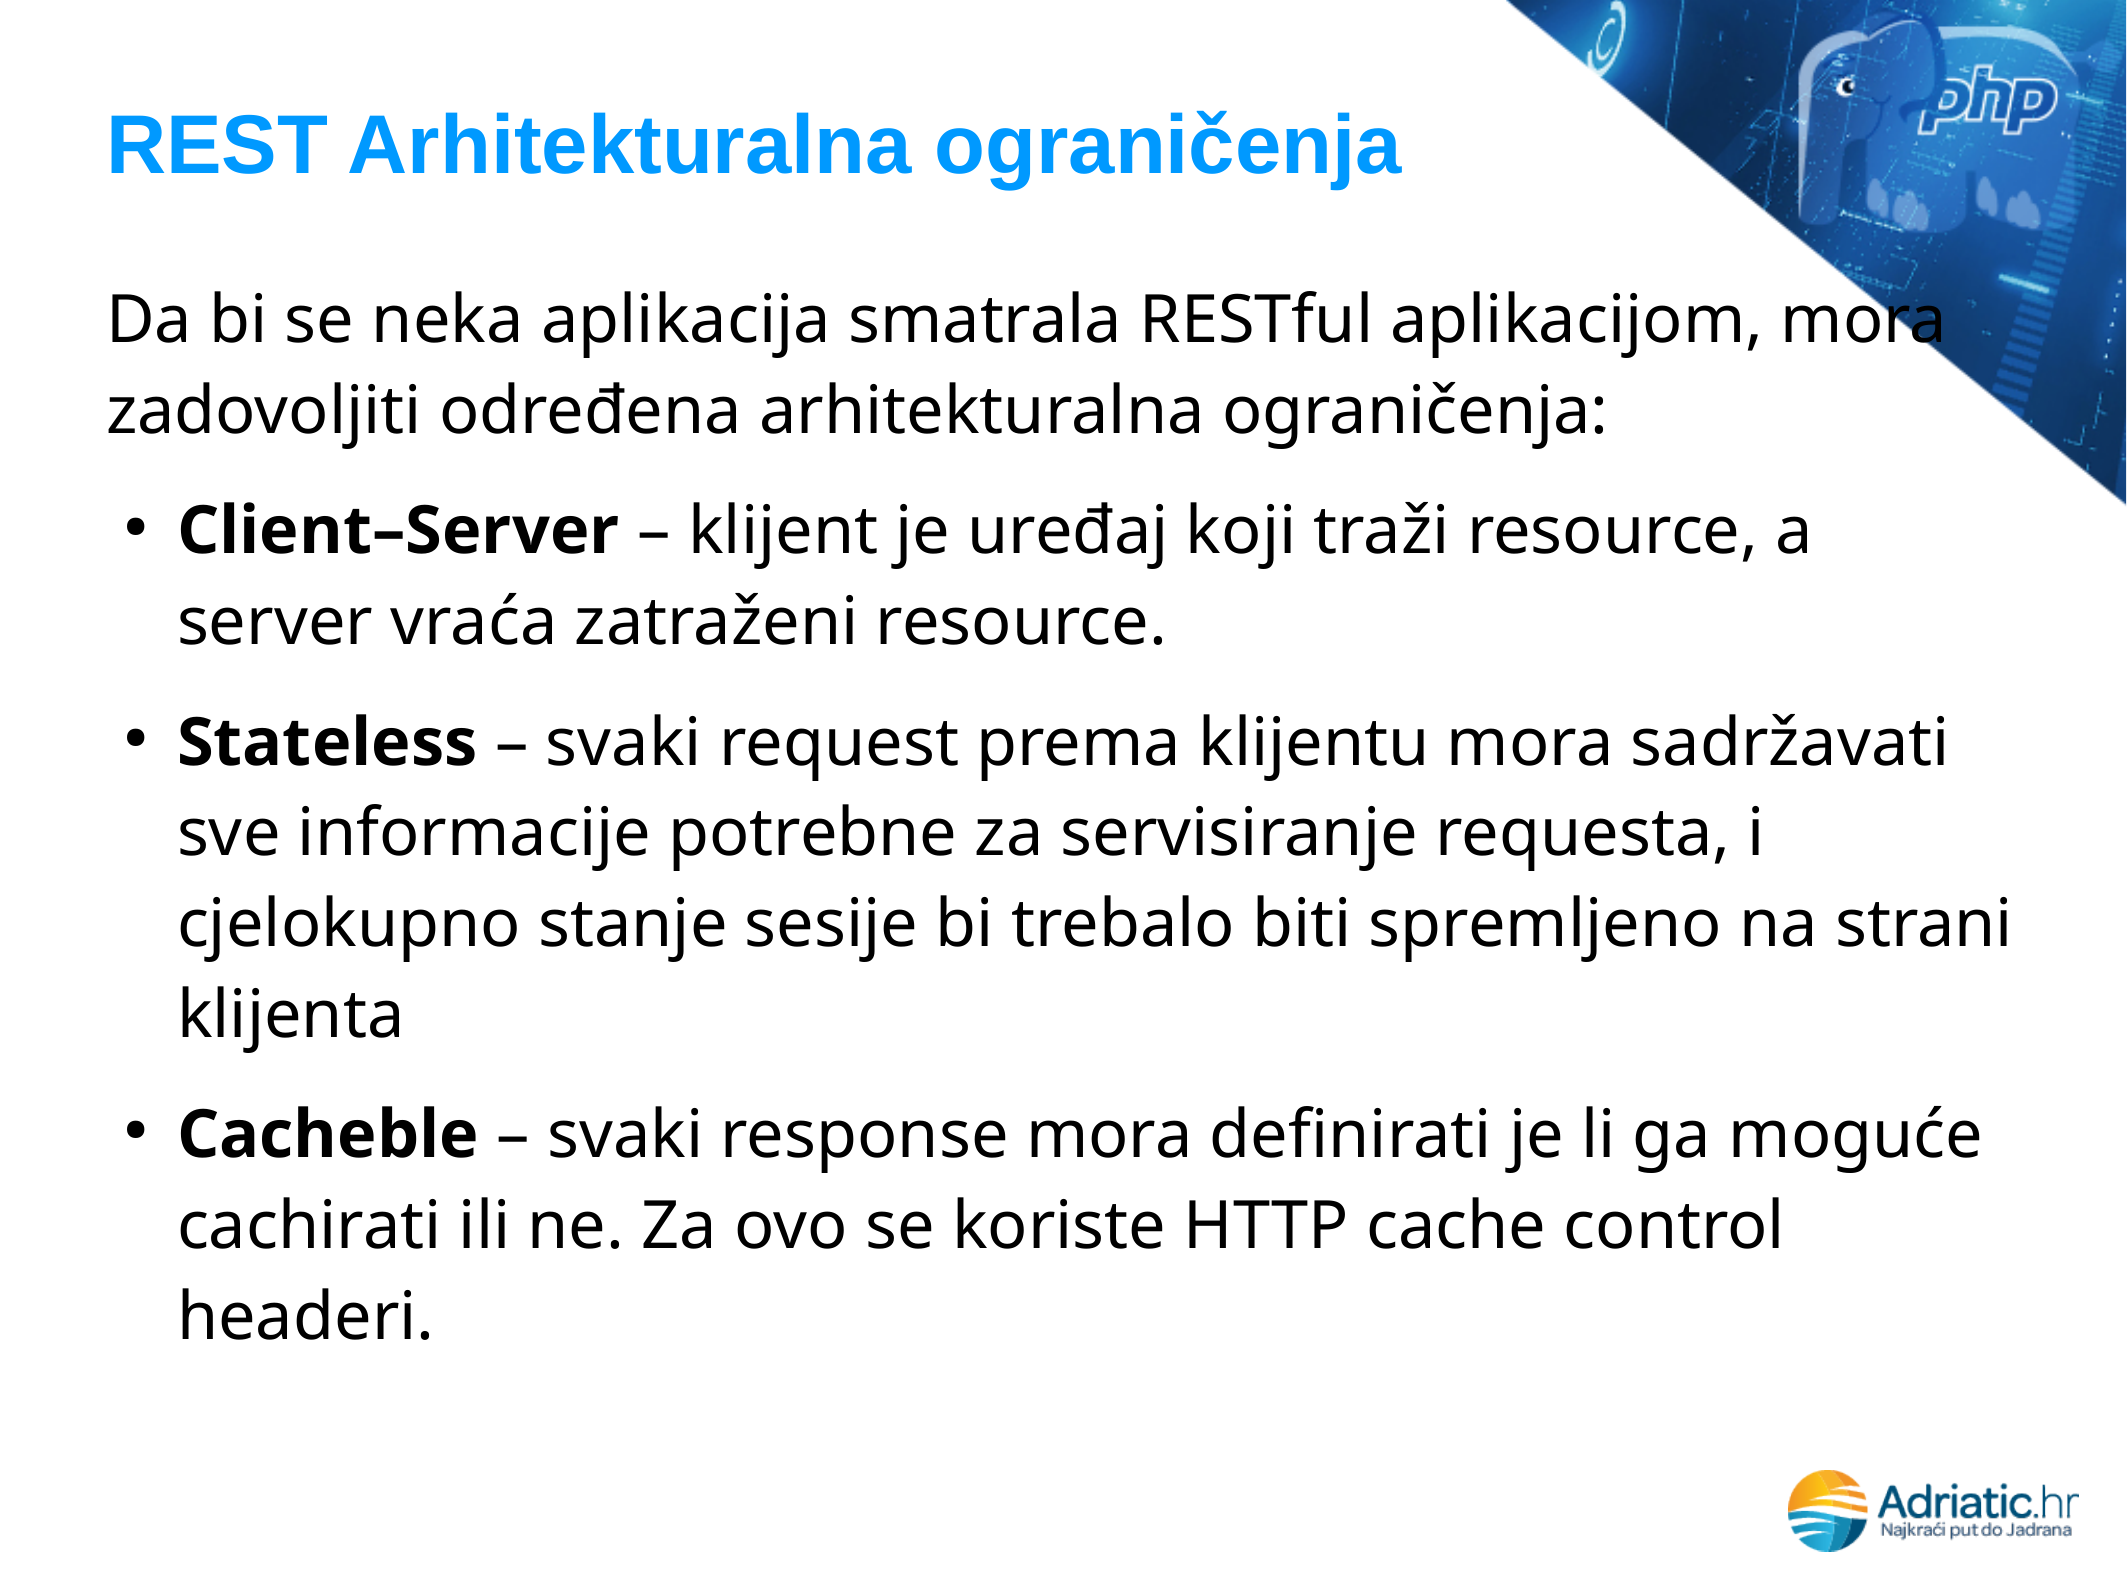

# REST Arhitekturalna ograničenja
Da bi se neka aplikacija smatrala RESTful aplikacijom, mora zadovoljiti određena arhitekturalna ograničenja:
Client–Server – klijent je uređaj koji traži resource, a server vraća zatraženi resource.
Stateless – svaki request prema klijentu mora sadržavati sve informacije potrebne za servisiranje requesta, i cjelokupno stanje sesije bi trebalo biti spremljeno na strani klijenta
Cacheble – svaki response mora definirati je li ga moguće cachirati ili ne. Za ovo se koriste HTTP cache control headeri.